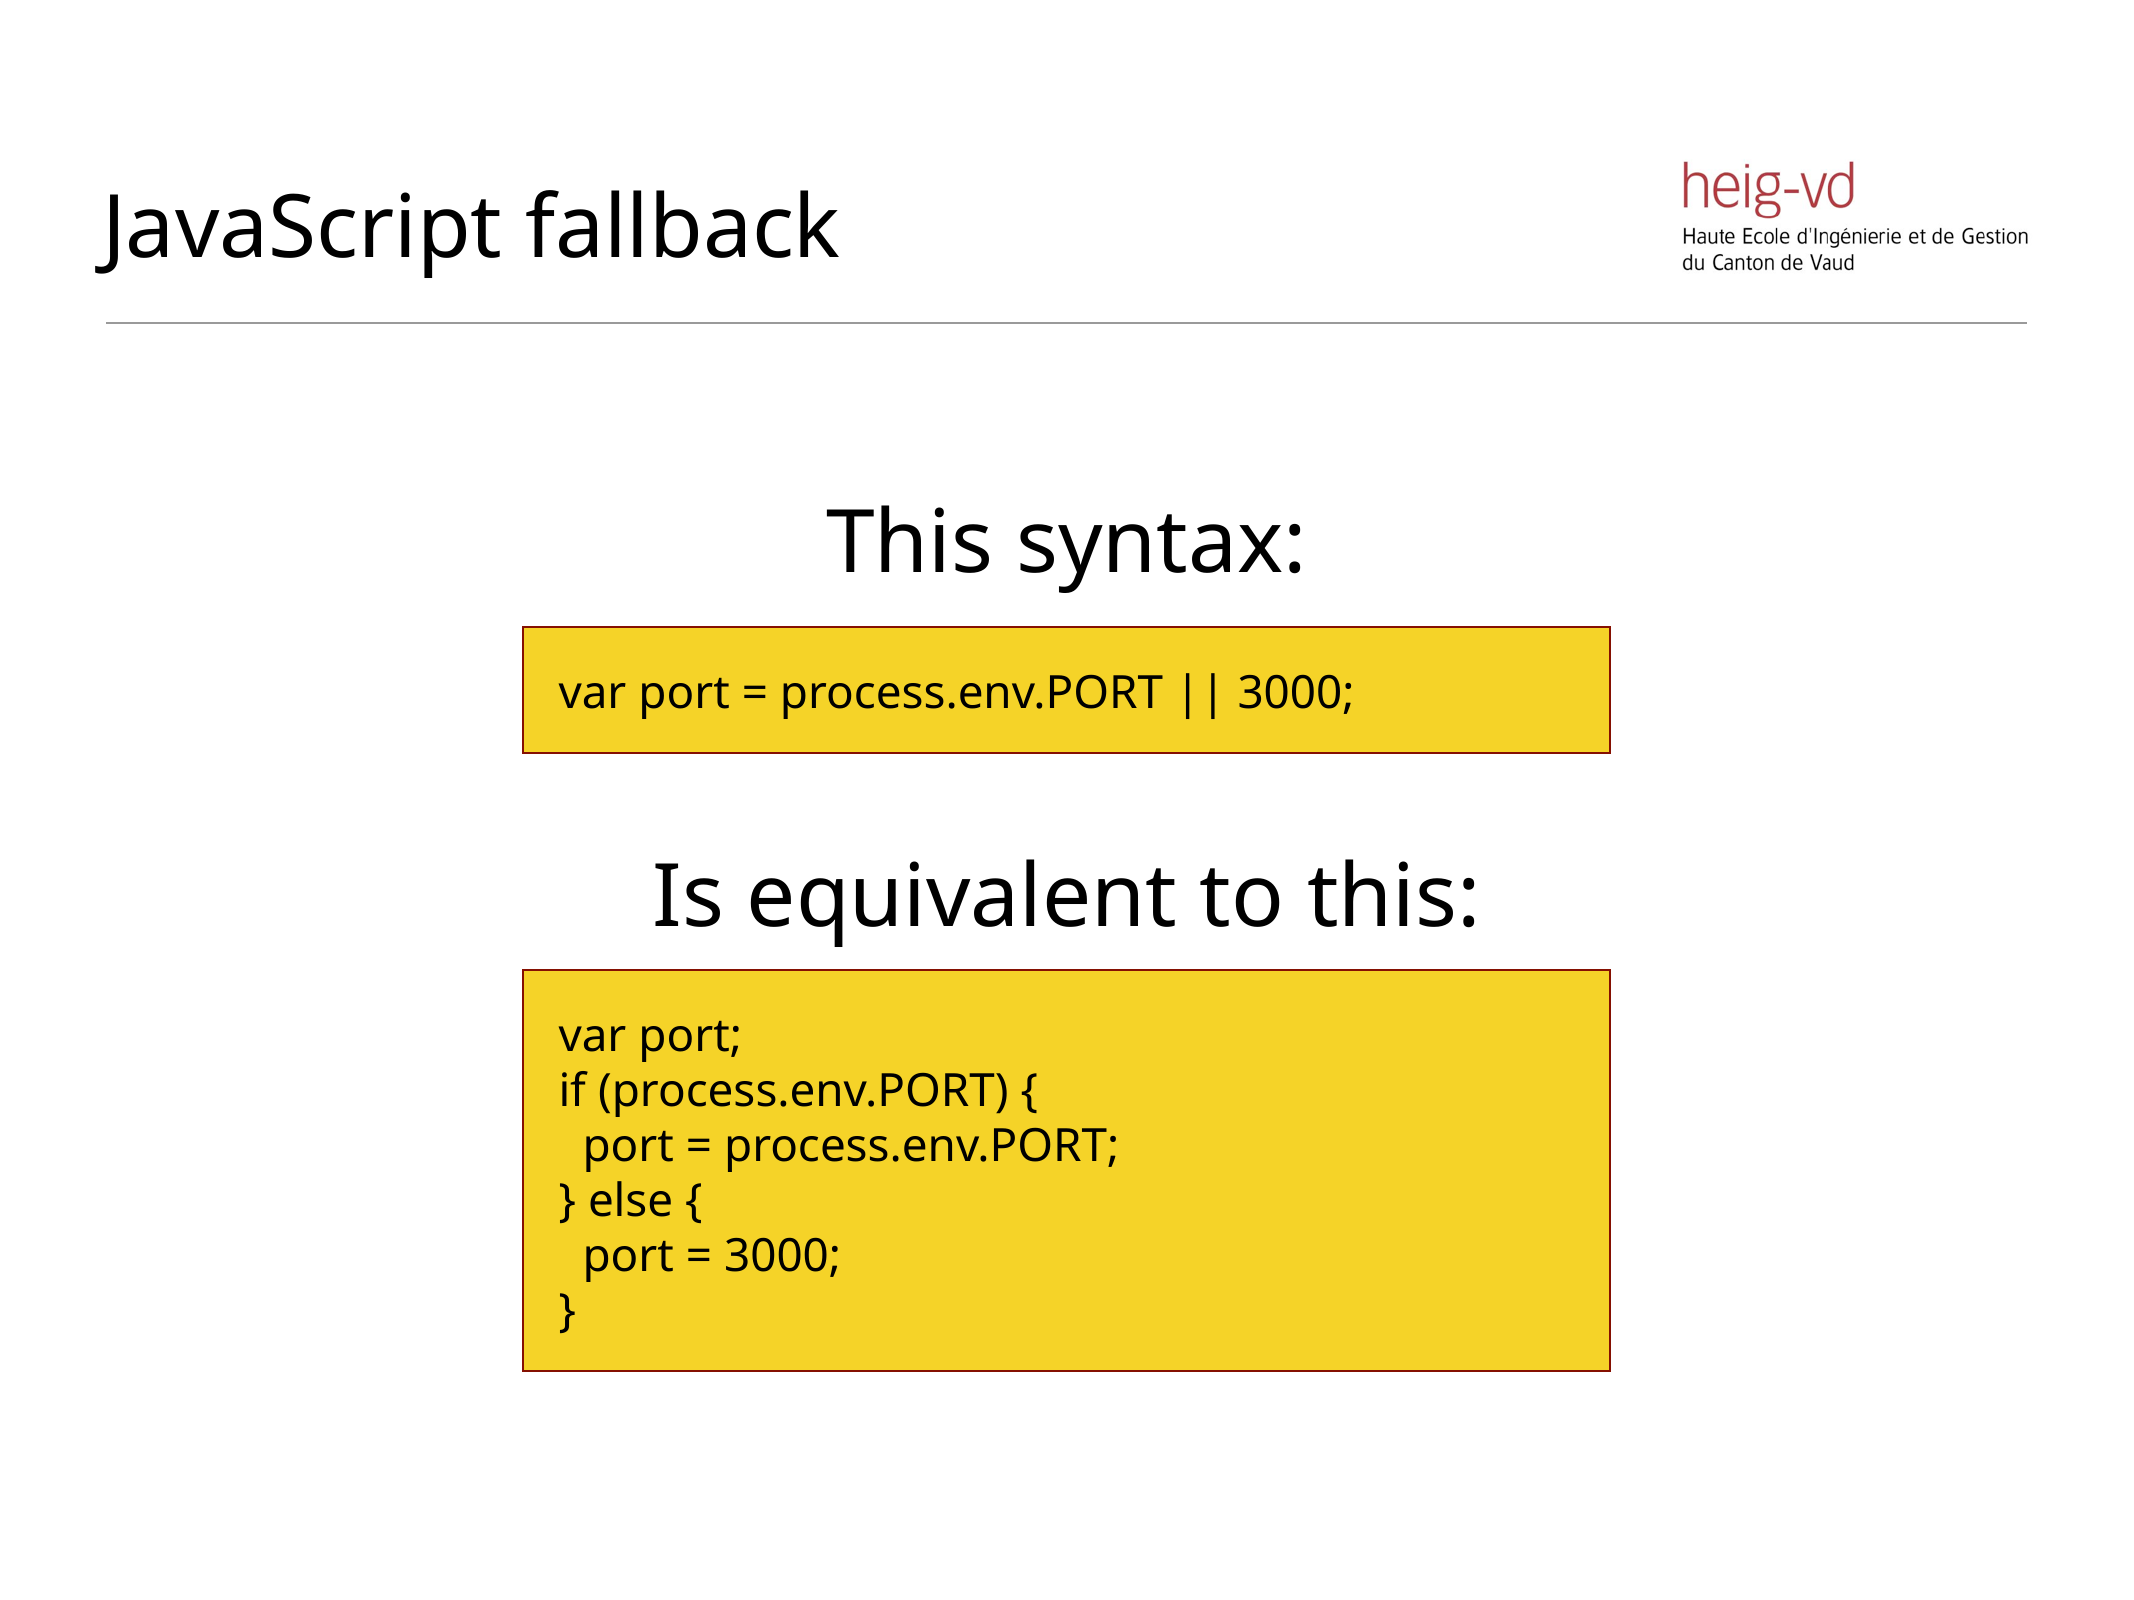

# JavaScript fallback
This syntax:
var port = process.env.PORT || 3000;
Is equivalent to this:
var port;
if (process.env.PORT) {
 port = process.env.PORT;
} else {
 port = 3000;
}